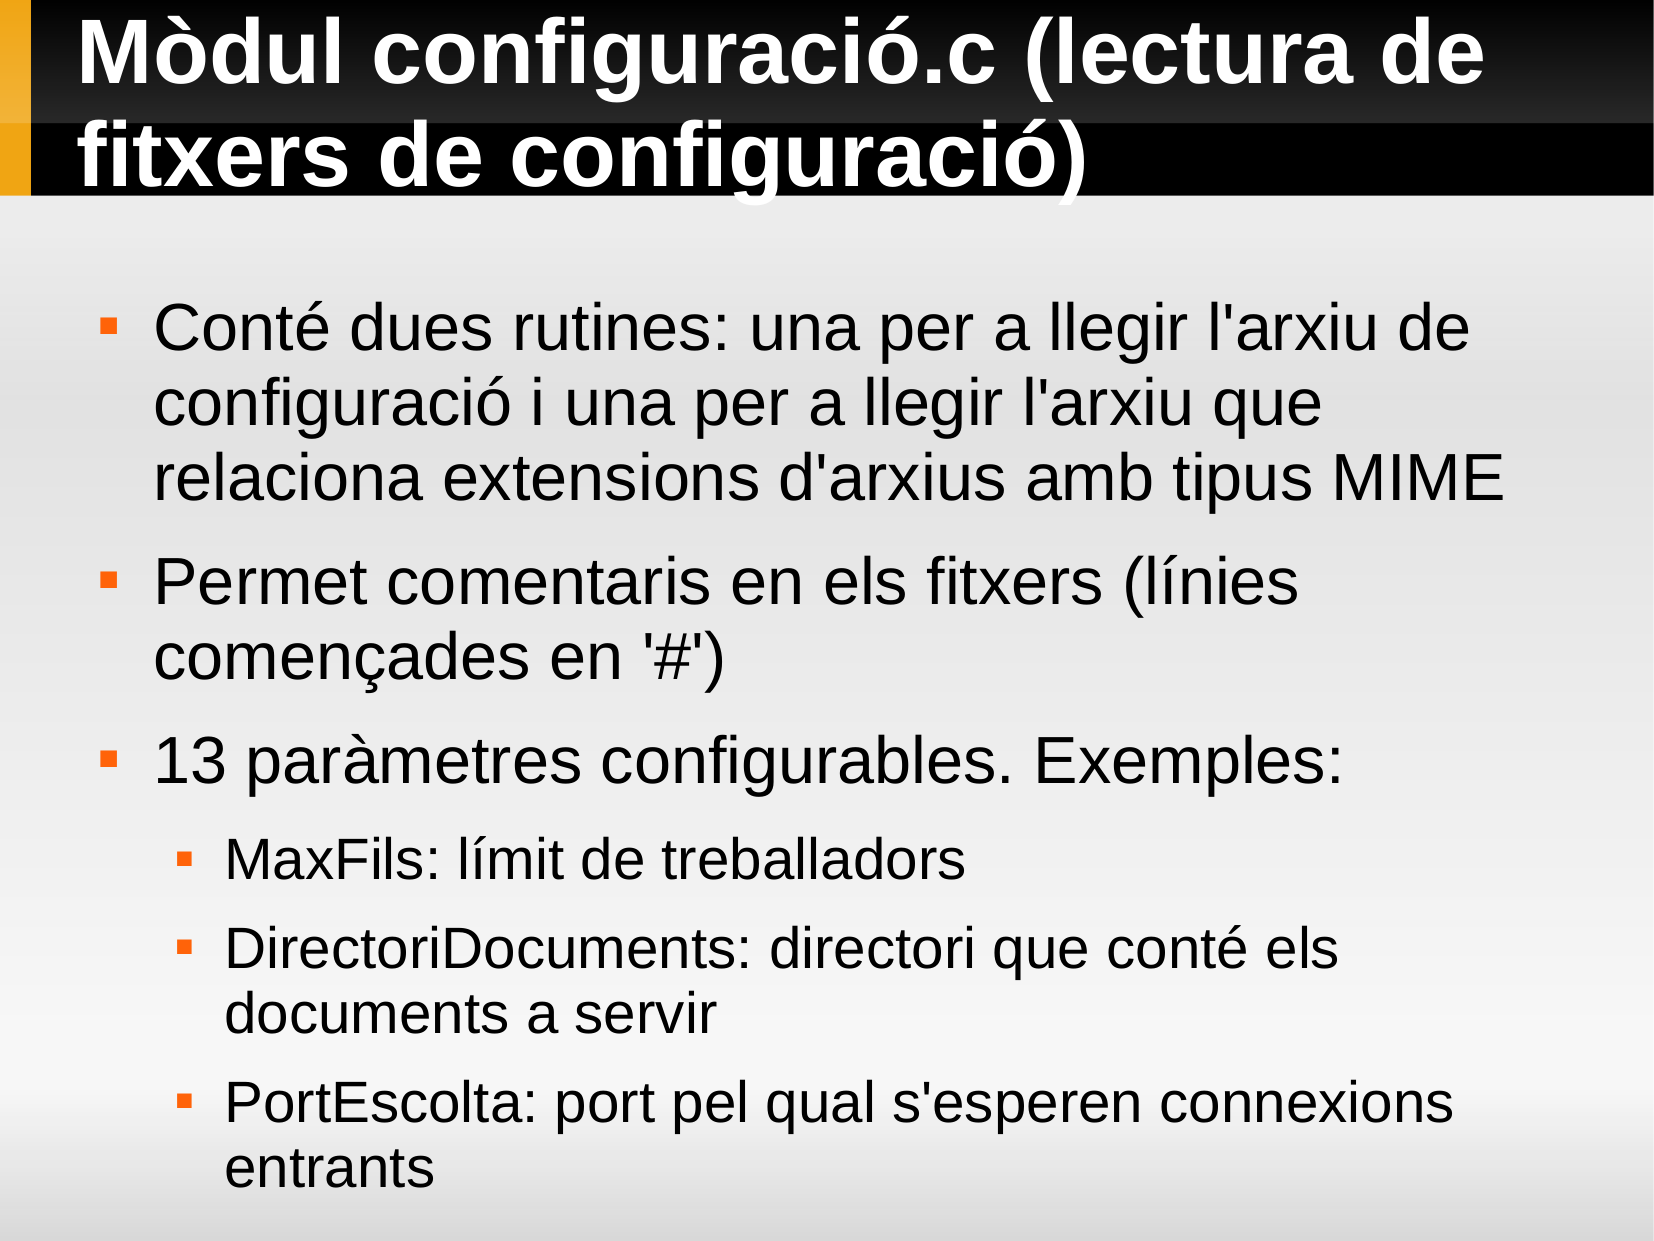

# Mòdul configuració.c (lectura de fitxers de configuració)
Conté dues rutines: una per a llegir l'arxiu de configuració i una per a llegir l'arxiu que relaciona extensions d'arxius amb tipus MIME
Permet comentaris en els fitxers (línies començades en '#')
13 paràmetres configurables. Exemples:
MaxFils: límit de treballadors
DirectoriDocuments: directori que conté els documents a servir
PortEscolta: port pel qual s'esperen connexions entrants